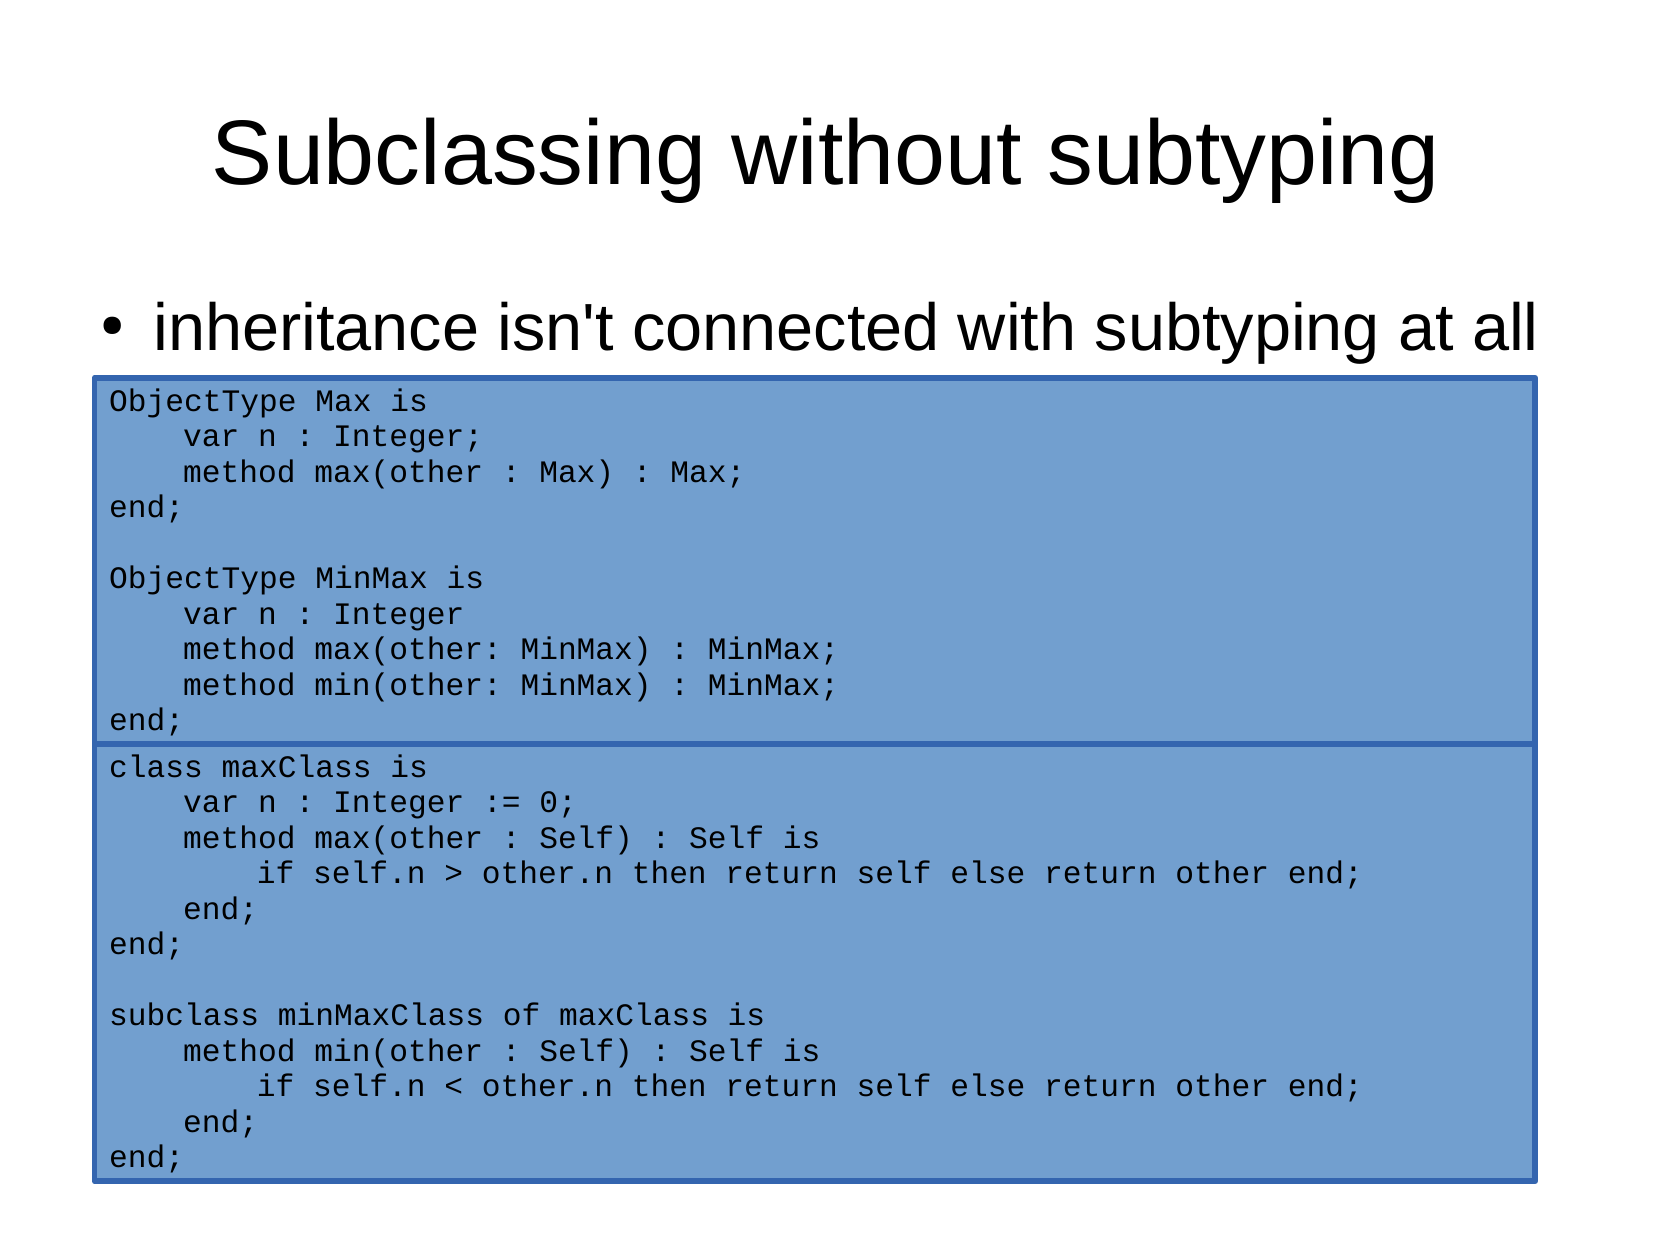

# Subclassing without subtyping
inheritance isn't connected with subtyping at all
ObjectType Max is
	var n : Integer;
	method max(other : Max) : Max;
end;
ObjectType MinMax is
	var n : Integer
	method max(other: MinMax) : MinMax;
	method min(other: MinMax) : MinMax;
end;
class maxClass is
	var n : Integer := 0;
	method max(other : Self) : Self is
		if self.n > other.n then return self else return other end;
	end;
end;
subclass minMaxClass of maxClass is
	method min(other : Self) : Self is
		if self.n < other.n then return self else return other end;
	end;
end;